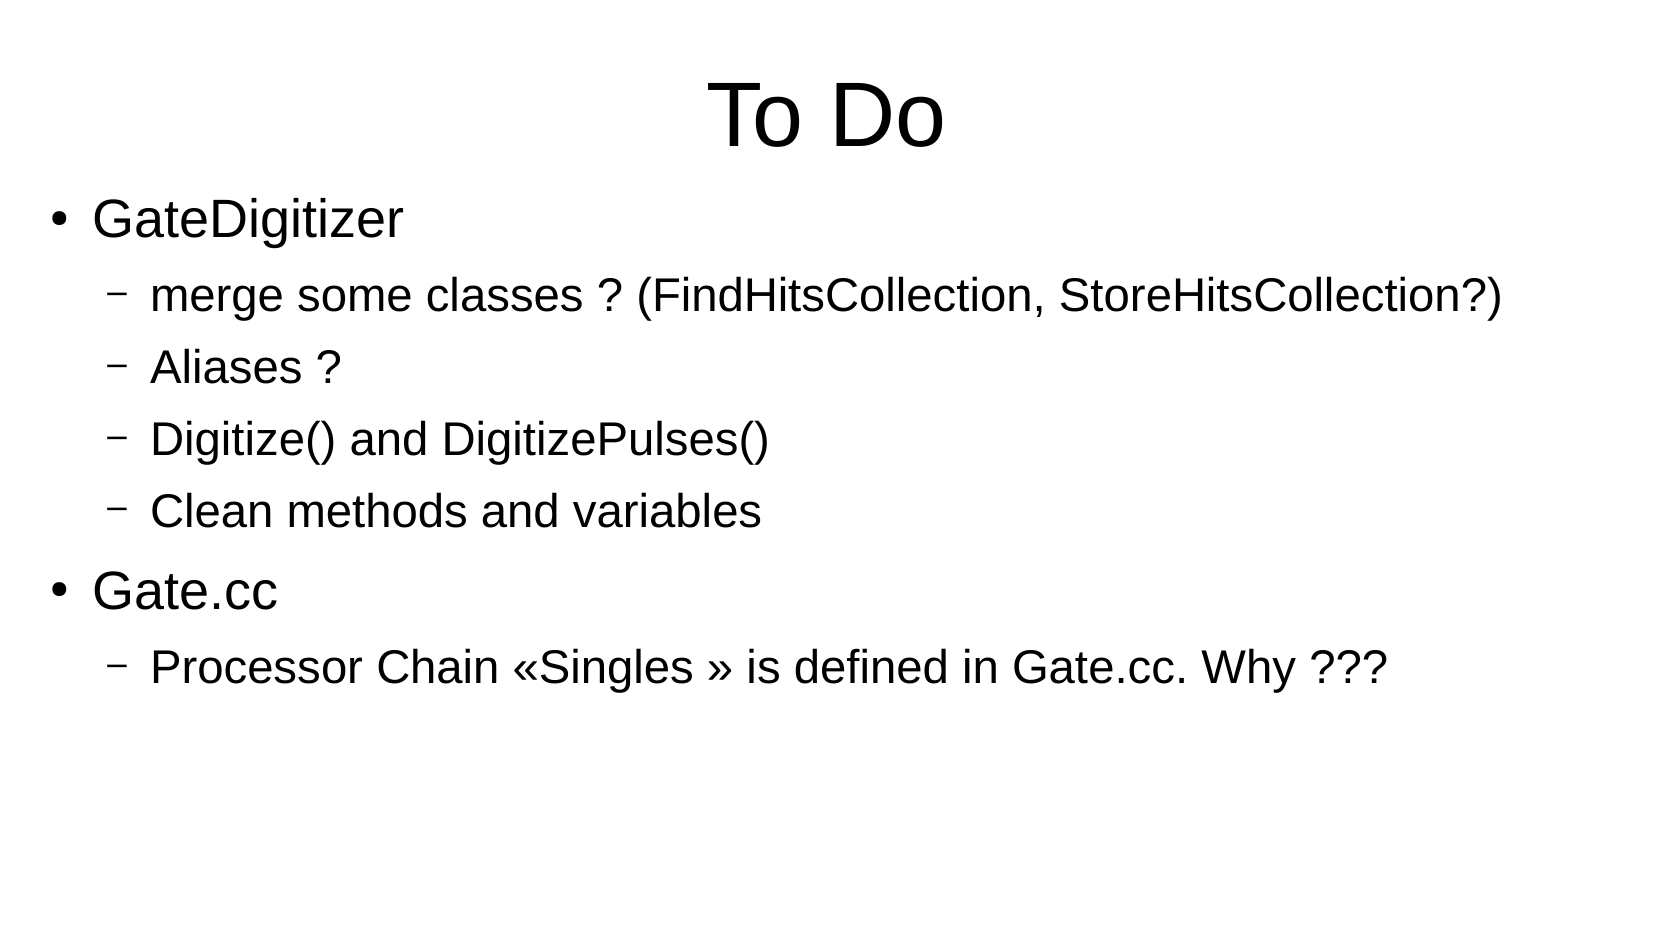

# To Do
GateDigitizer
merge some classes ? (FindHitsCollection, StoreHitsCollection?)
Aliases ?
Digitize() and DigitizePulses()
Clean methods and variables
Gate.cc
Processor Chain «Singles » is defined in Gate.cc. Why ???